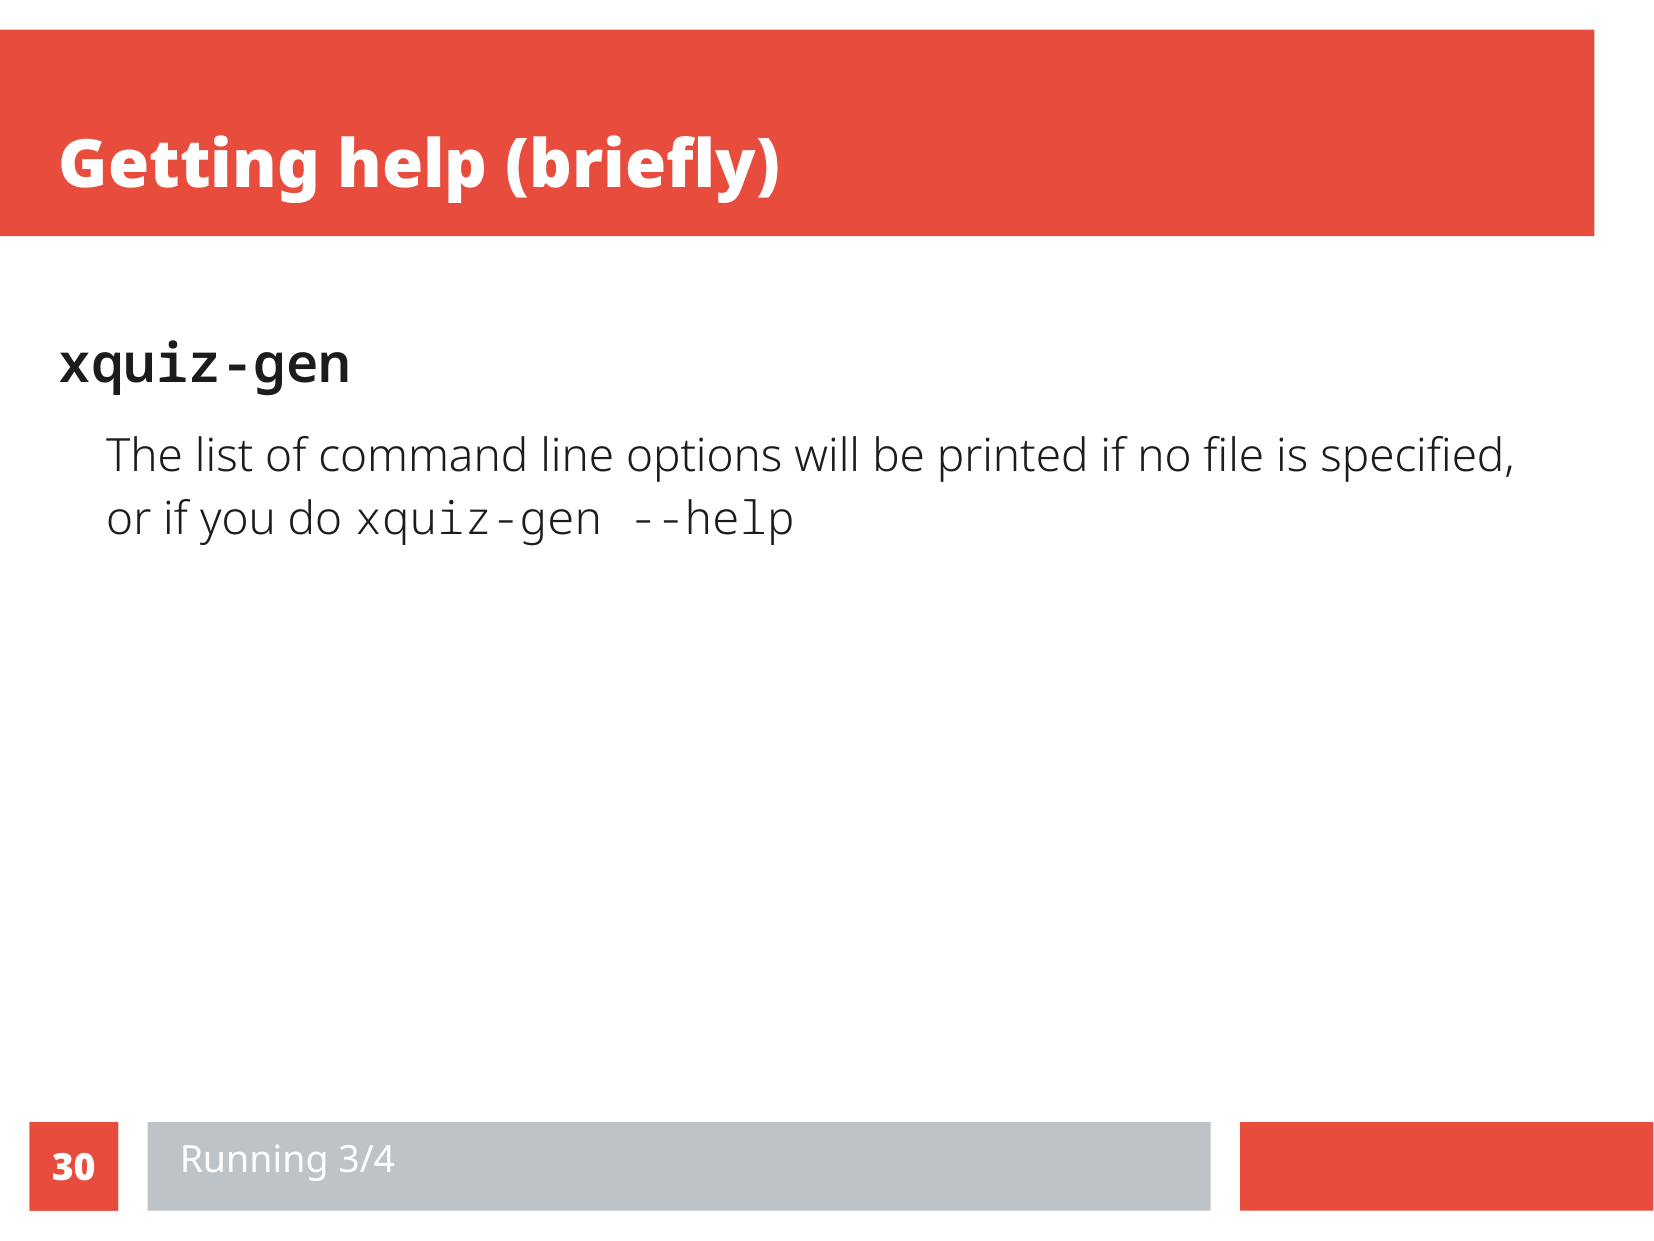

# Getting help (briefly)
xquiz-gen
The list of command line options will be printed if no file is specified, or if you do xquiz-gen --help
30
Running 3/4